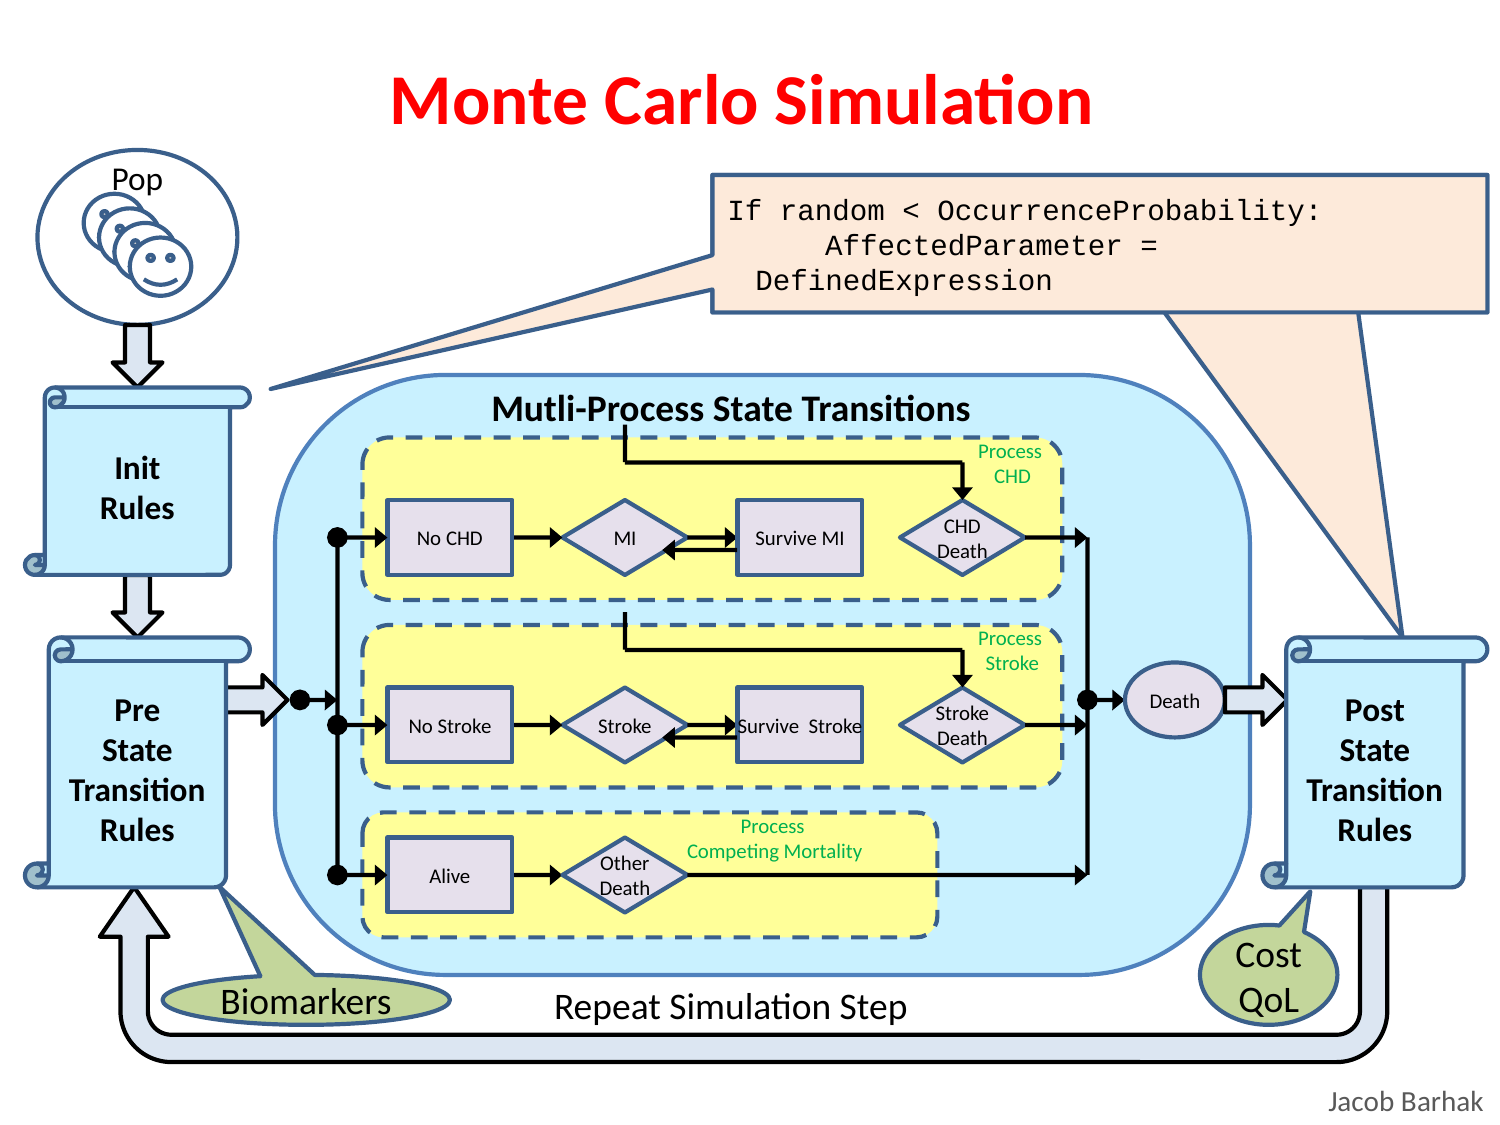

Monte Carlo Simulation
Pop
If random < OccurrenceProbability:
 AffectedParameter = DefinedExpression
If random < OccurrenceProbability:
 AffectedParameter = DefinedExpression
Mutli-Process State Transitions
Process
CHD
No CHD
MI
Survive MI
CHD Death
Process
Stroke
Death
No Stroke
Stroke
Survive Stroke
Stroke Death
Process
Competing Mortality
Alive
Other Death
Init
Rules
Pre
State Transition Rules
Post
State Transition Rules
Cost QoL
Biomarkers
Repeat Simulation Step